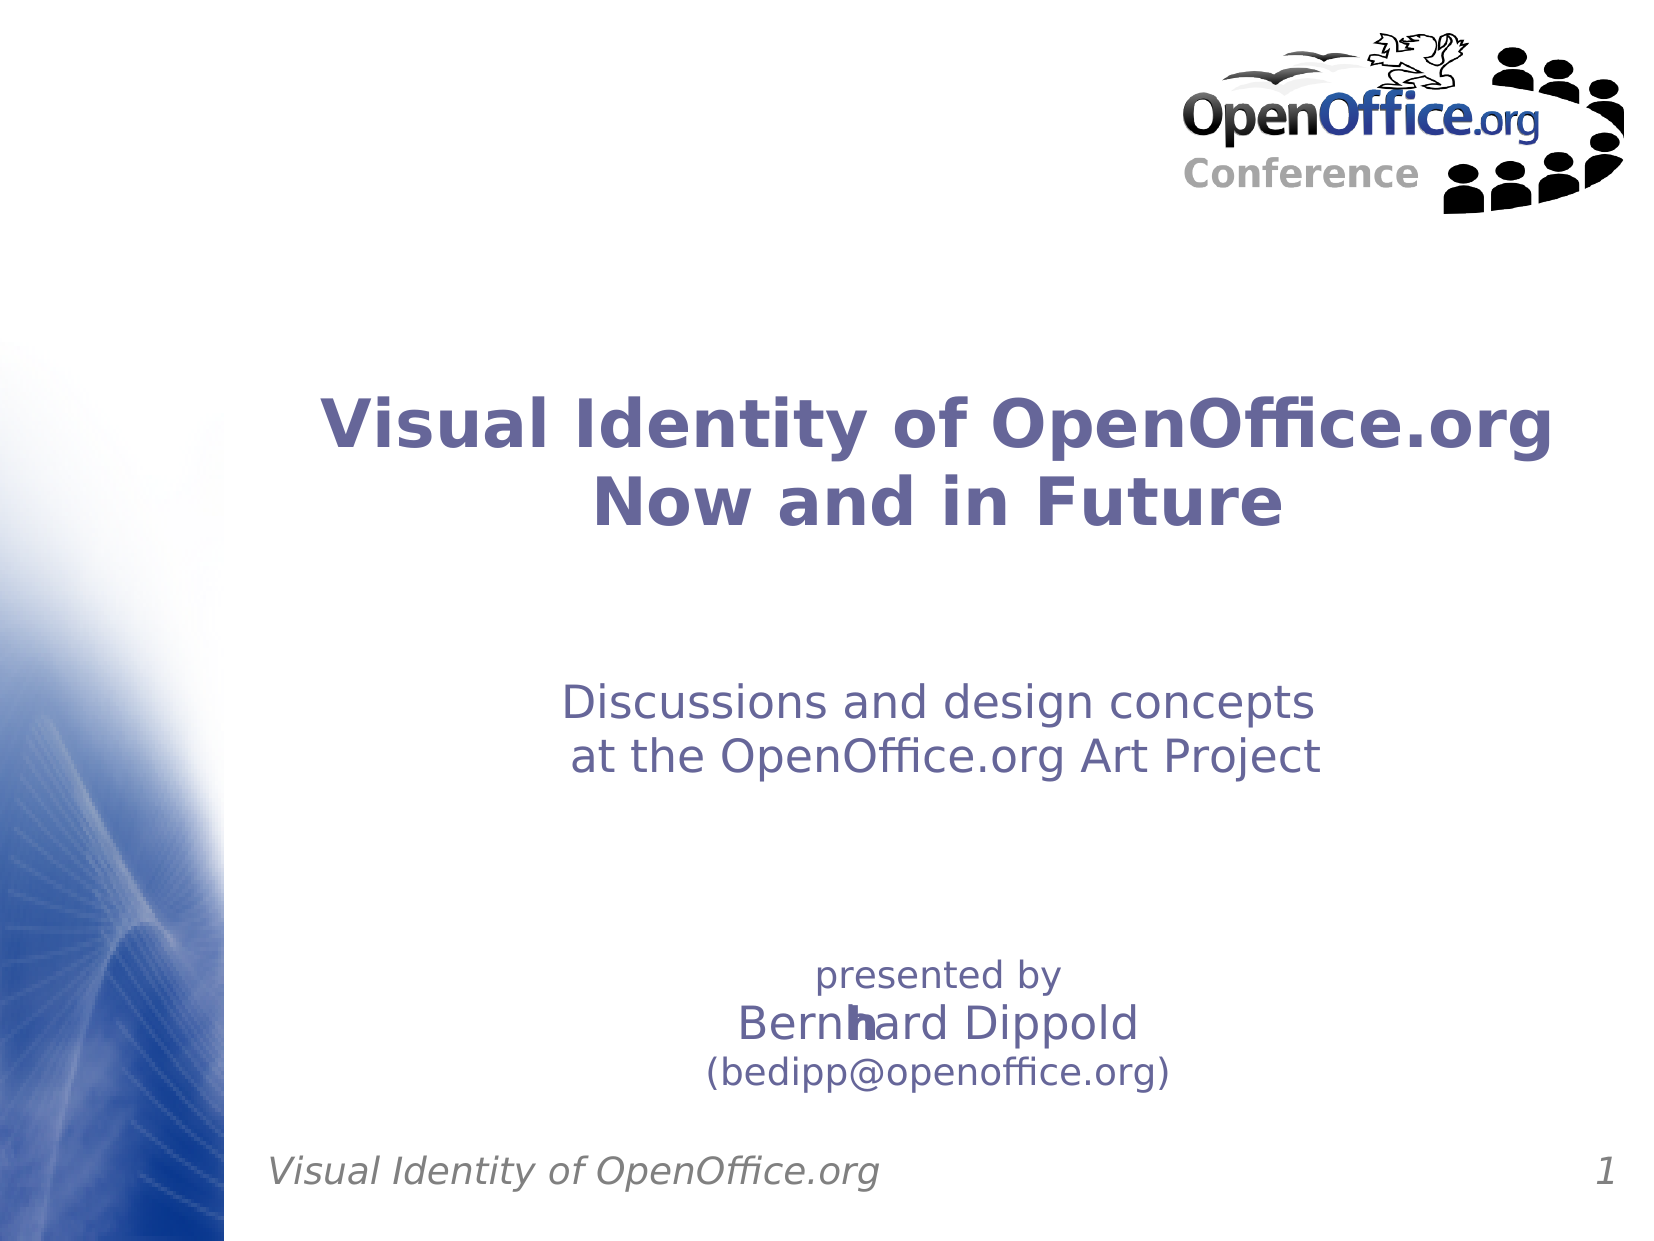

Visual Identity of OpenOffice.org
Now and in Future
Discussions and design concepts
 at the OpenOffice.org Art Project
h
presented by
Bernhard Dippold
(bedipp@openoffice.org)